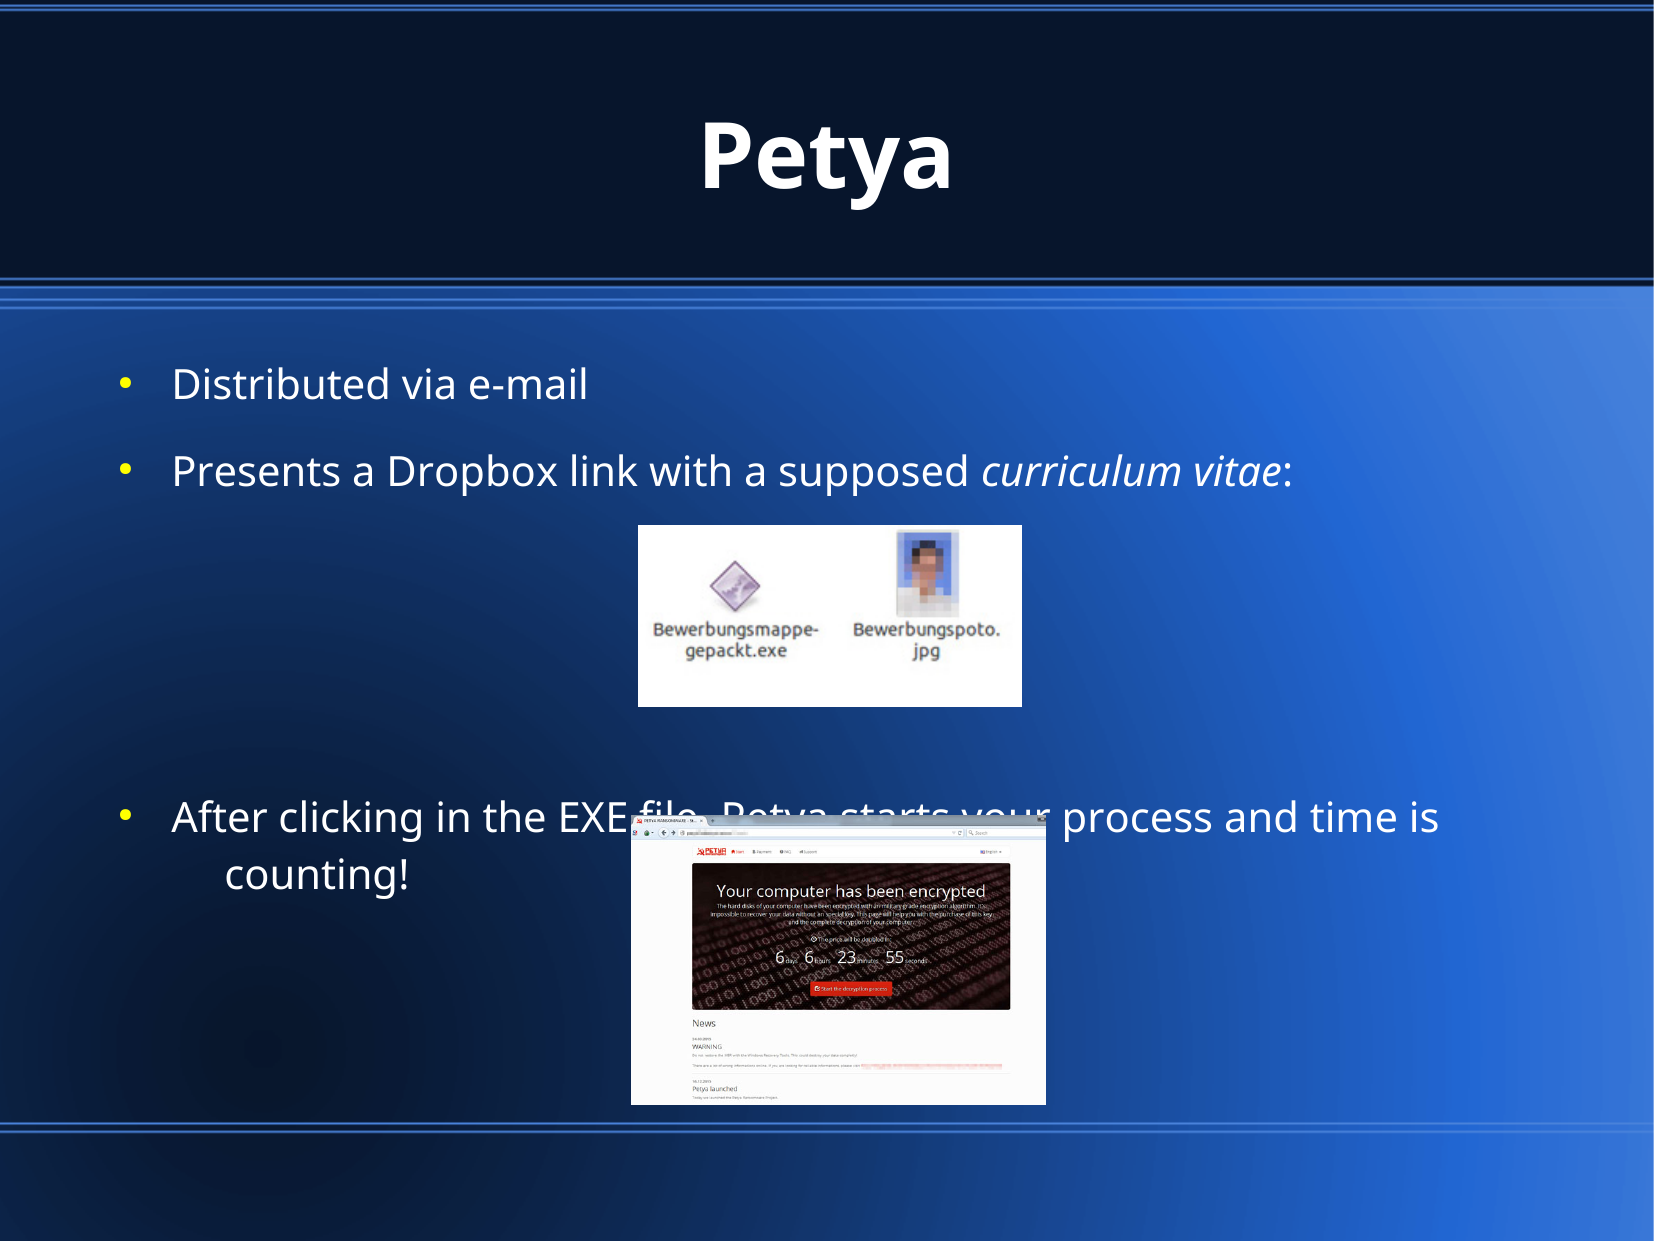

# Petya
Distributed via e-mail
Presents a Dropbox link with a supposed curriculum vitae:
After clicking in the EXE file, Petya starts your process and time is counting!